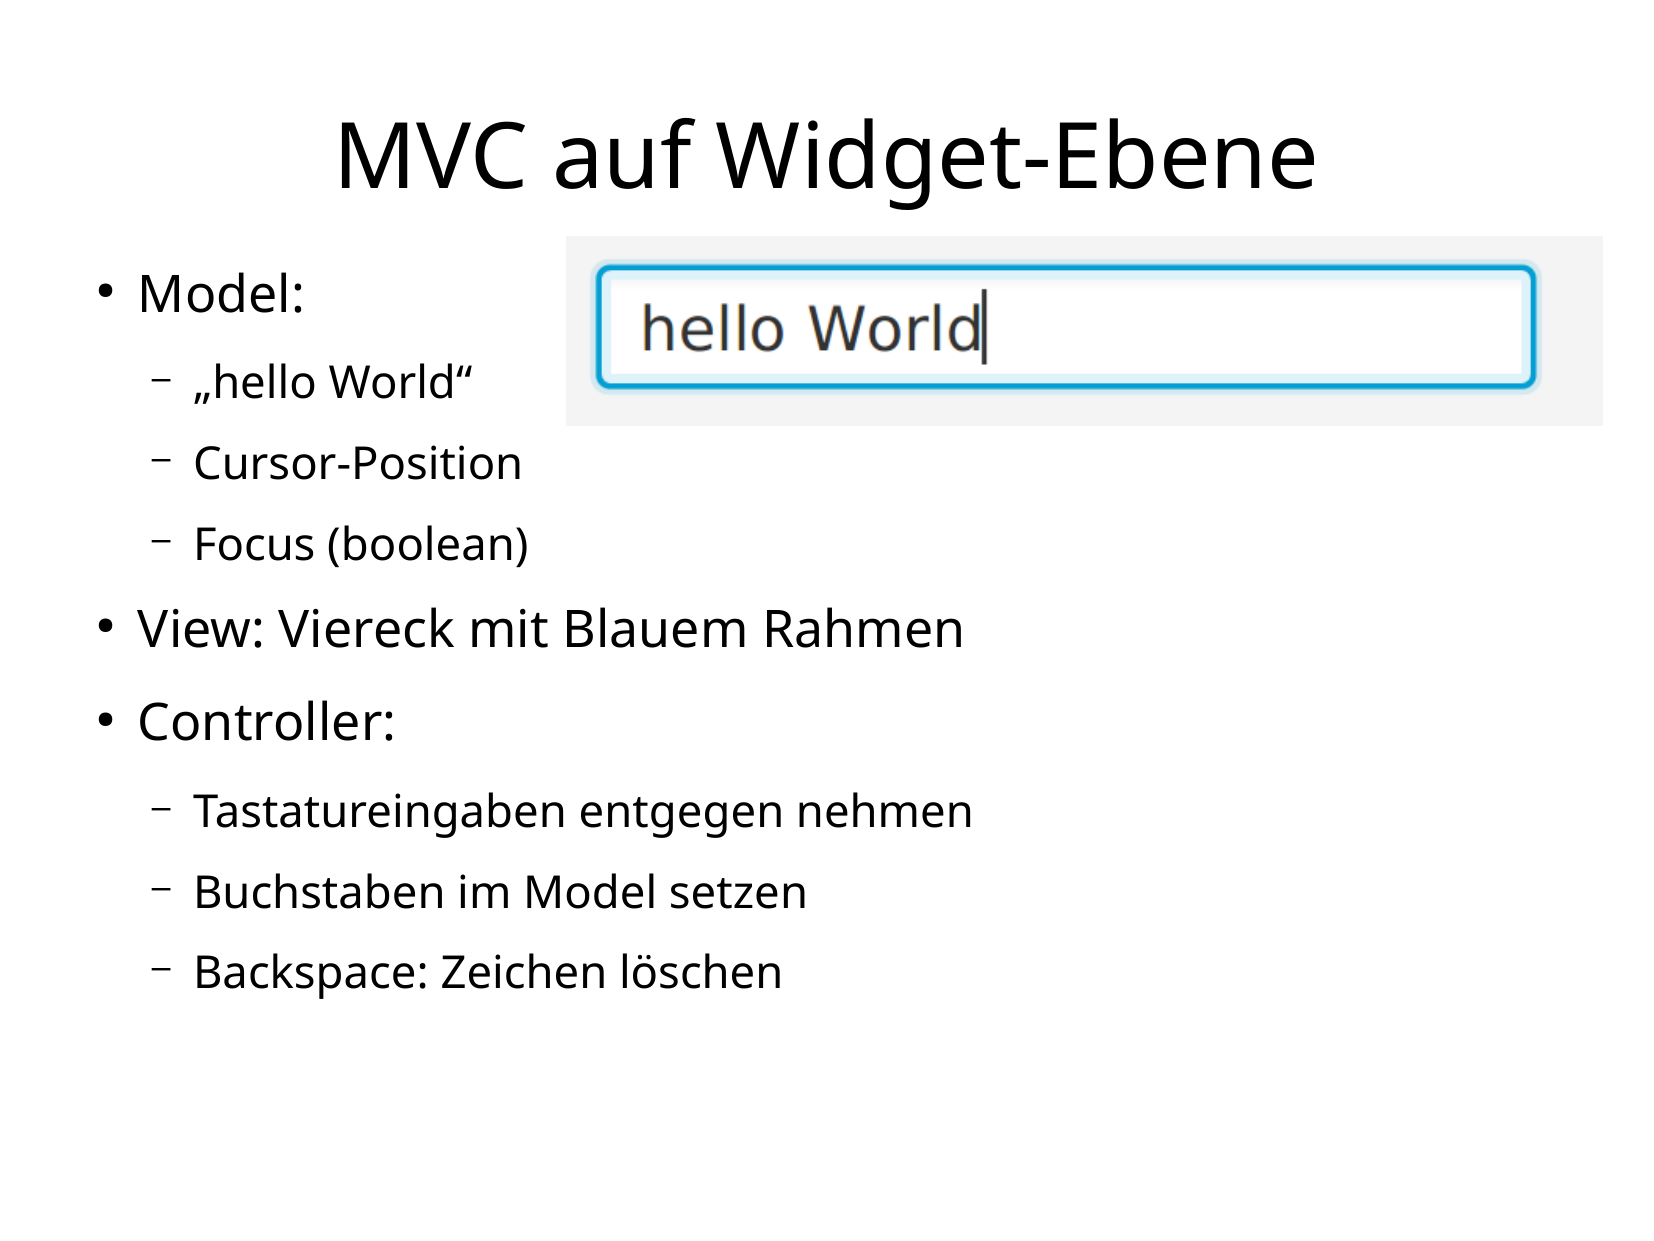

# MVC auf Widget-Ebene
Model:
„hello World“
Cursor-Position
Focus (boolean)
View: Viereck mit Blauem Rahmen
Controller:
Tastatureingaben entgegen nehmen
Buchstaben im Model setzen
Backspace: Zeichen löschen